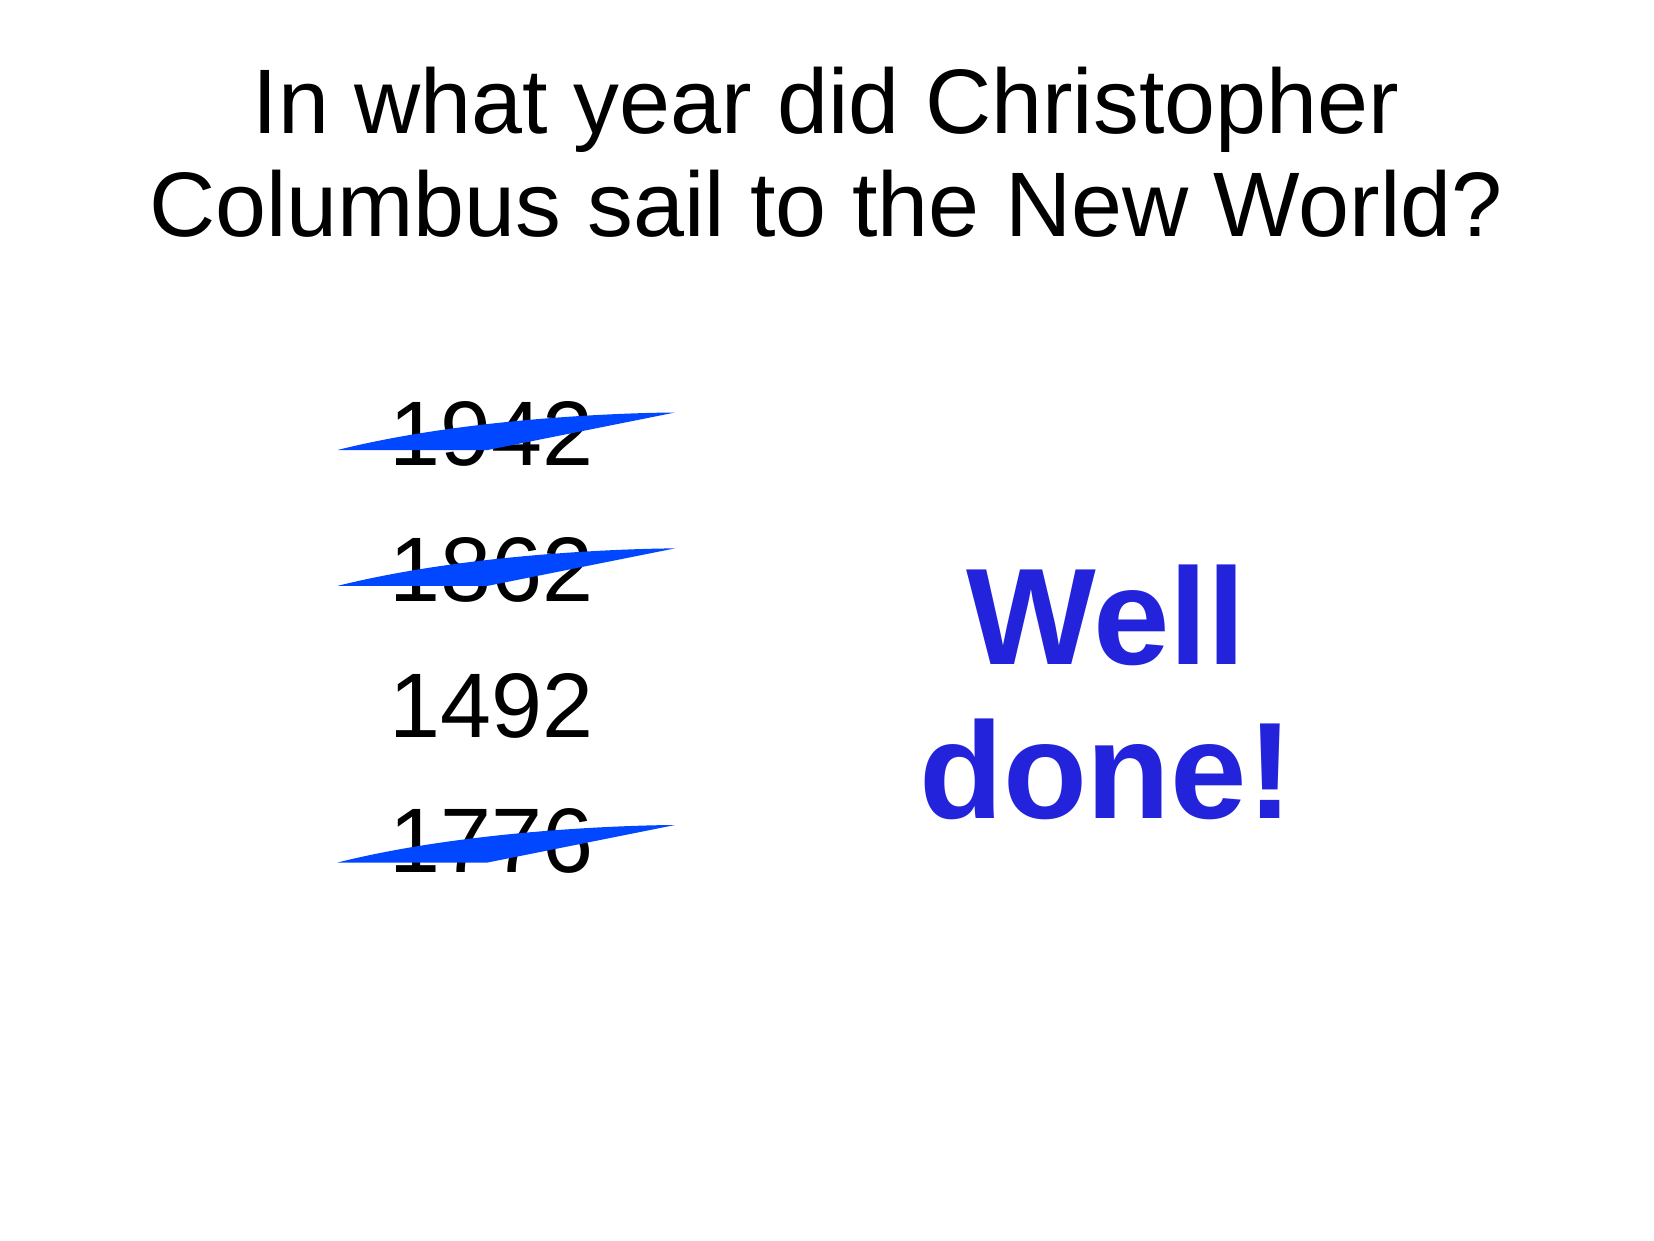

# In what year did Christopher Columbus sail to the New World?
1942
1862
Well done!
1492
1776